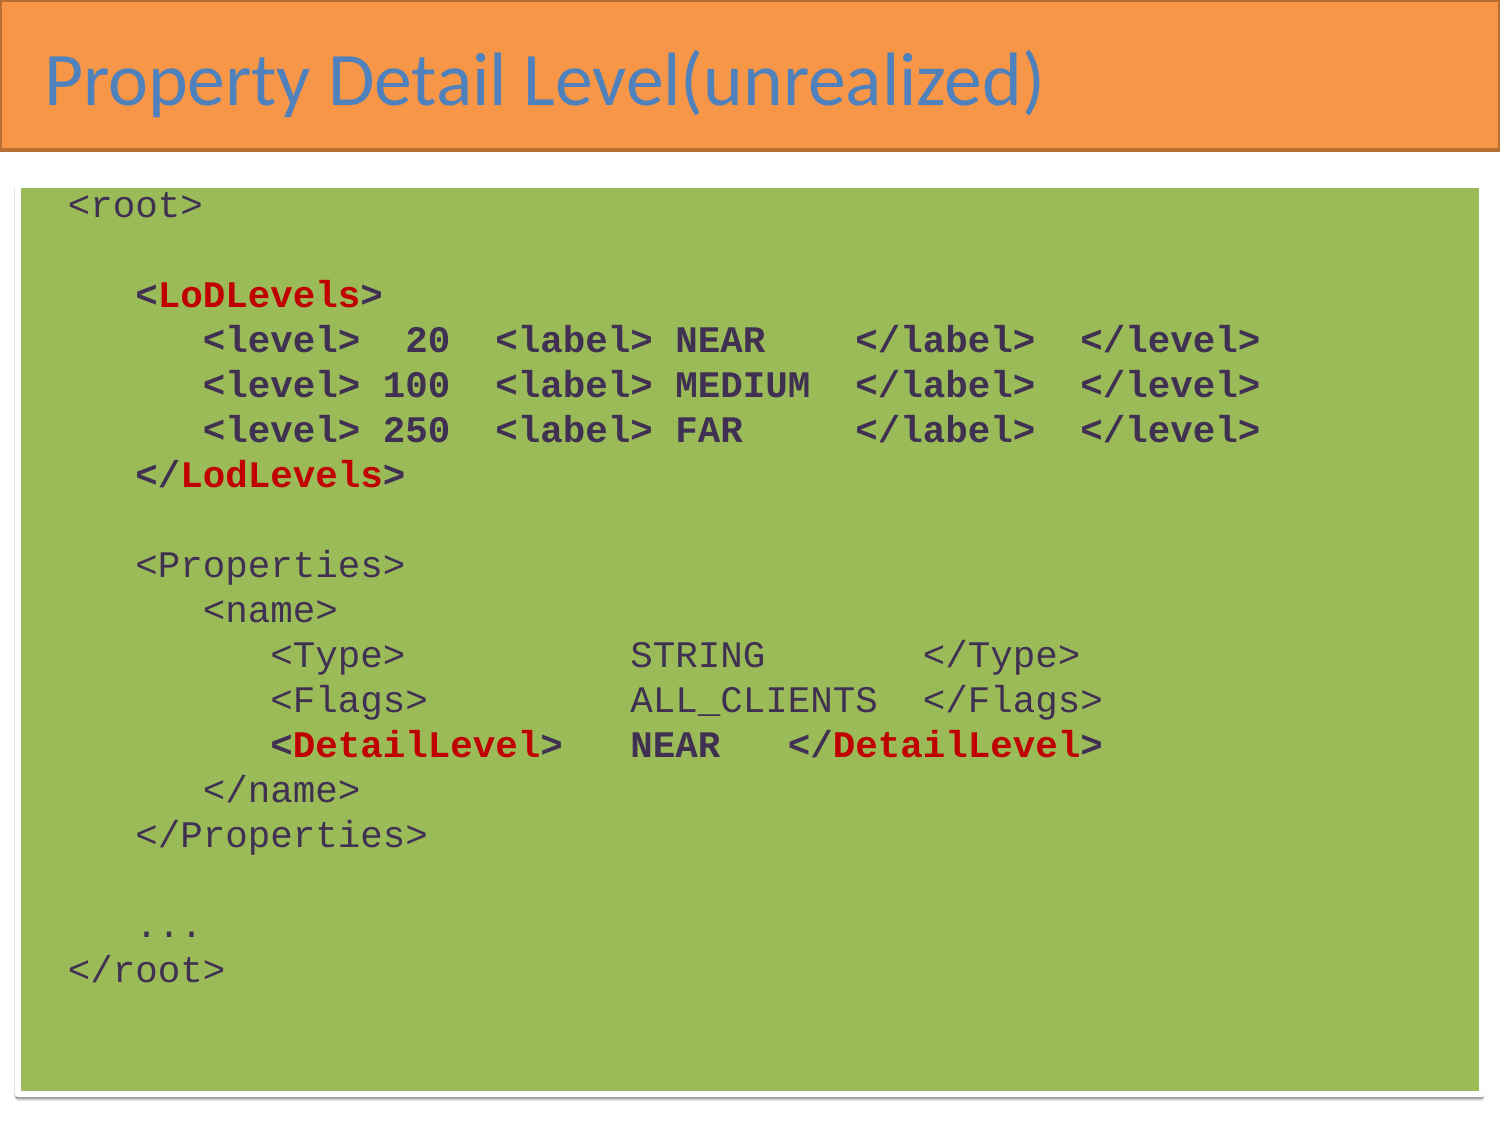

# Property Detail Level(unrealized)
<root>
 <LoDLevels>
 <level> 20 <label> NEAR </label> </level>
 <level> 100 <label> MEDIUM </label> </level>
 <level> 250 <label> FAR </label> </level>
 </LodLevels>
 <Properties>
 <name>
 <Type> STRING </Type>
 <Flags> ALL_CLIENTS </Flags>
 <DetailLevel> NEAR </DetailLevel>
 </name>
 </Properties>
 ...
</root>